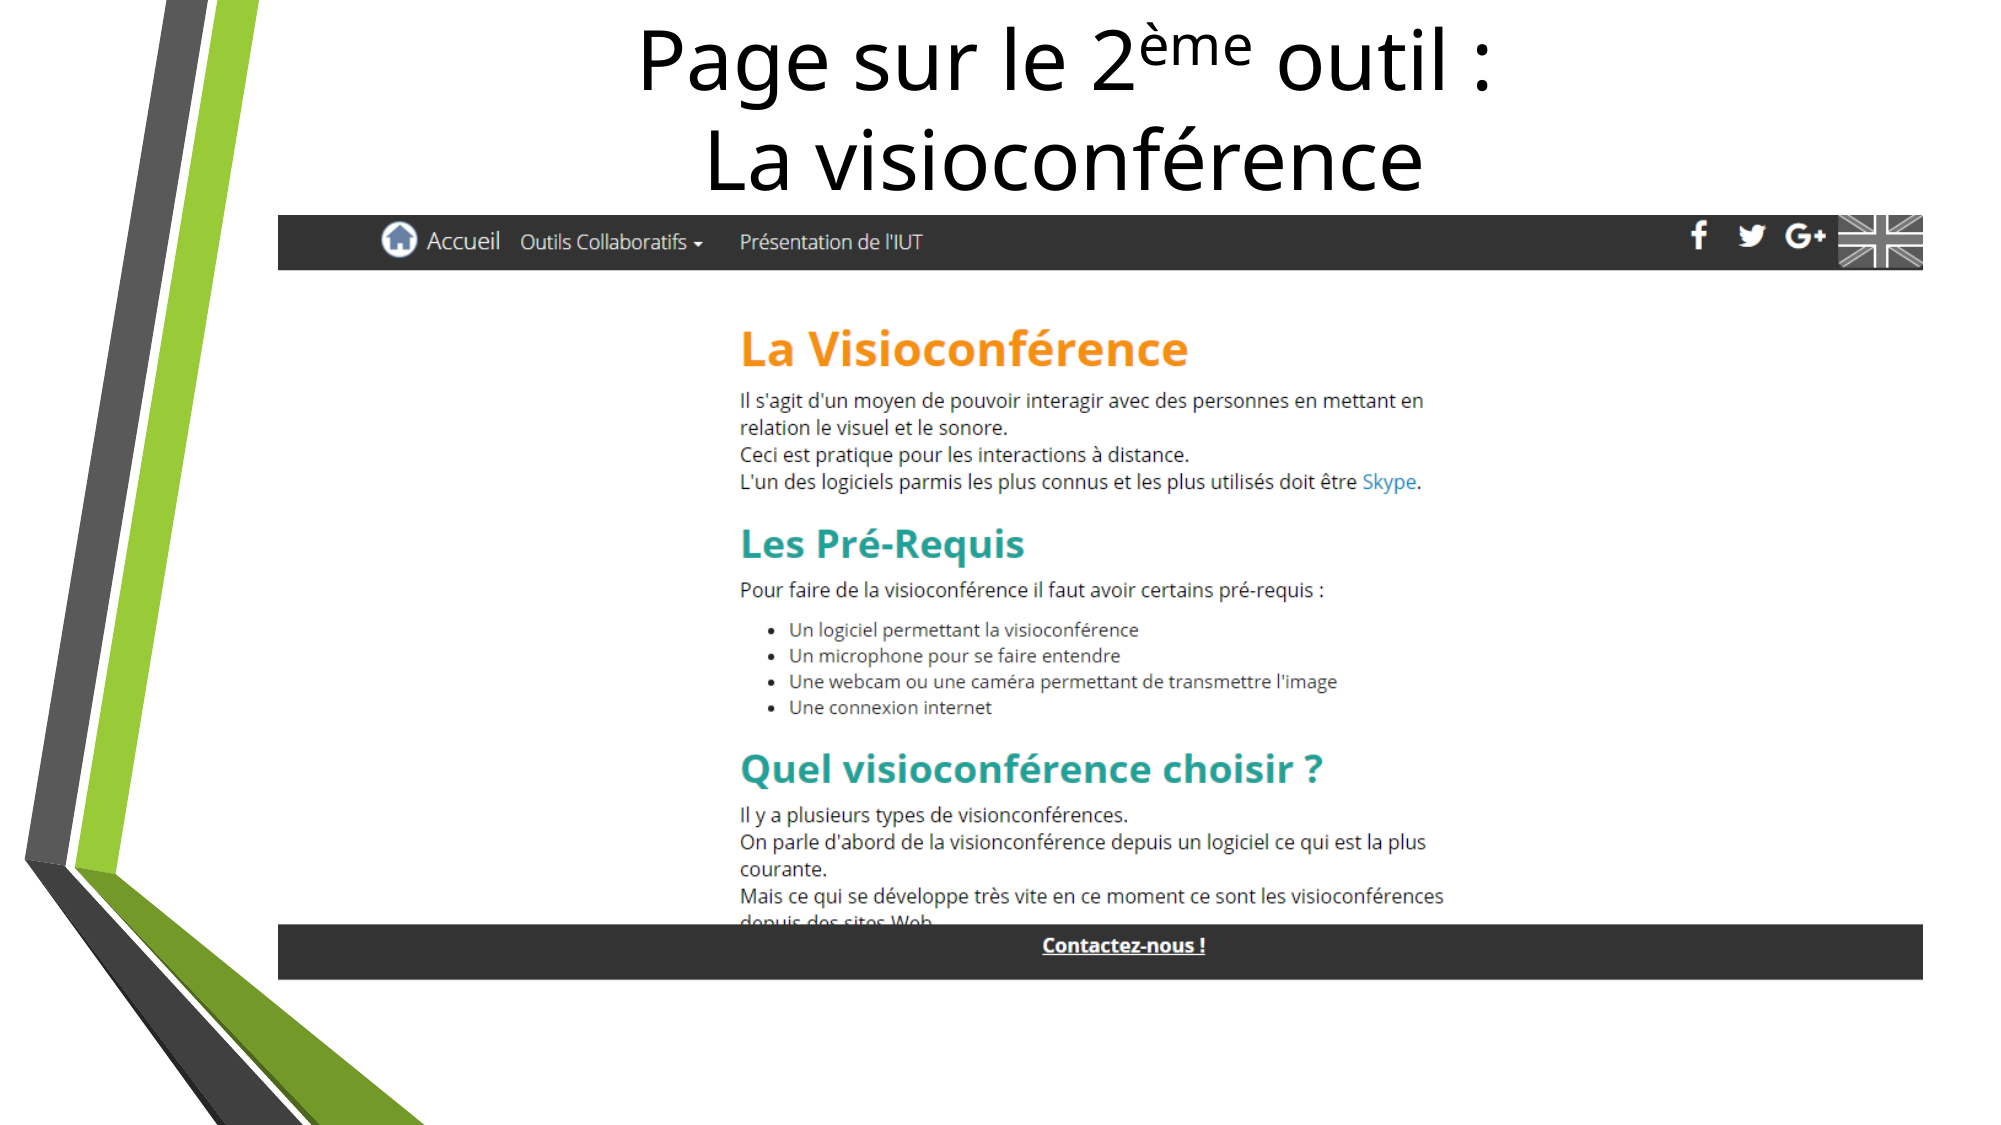

# Page sur le 2ème outil : La visioconférence